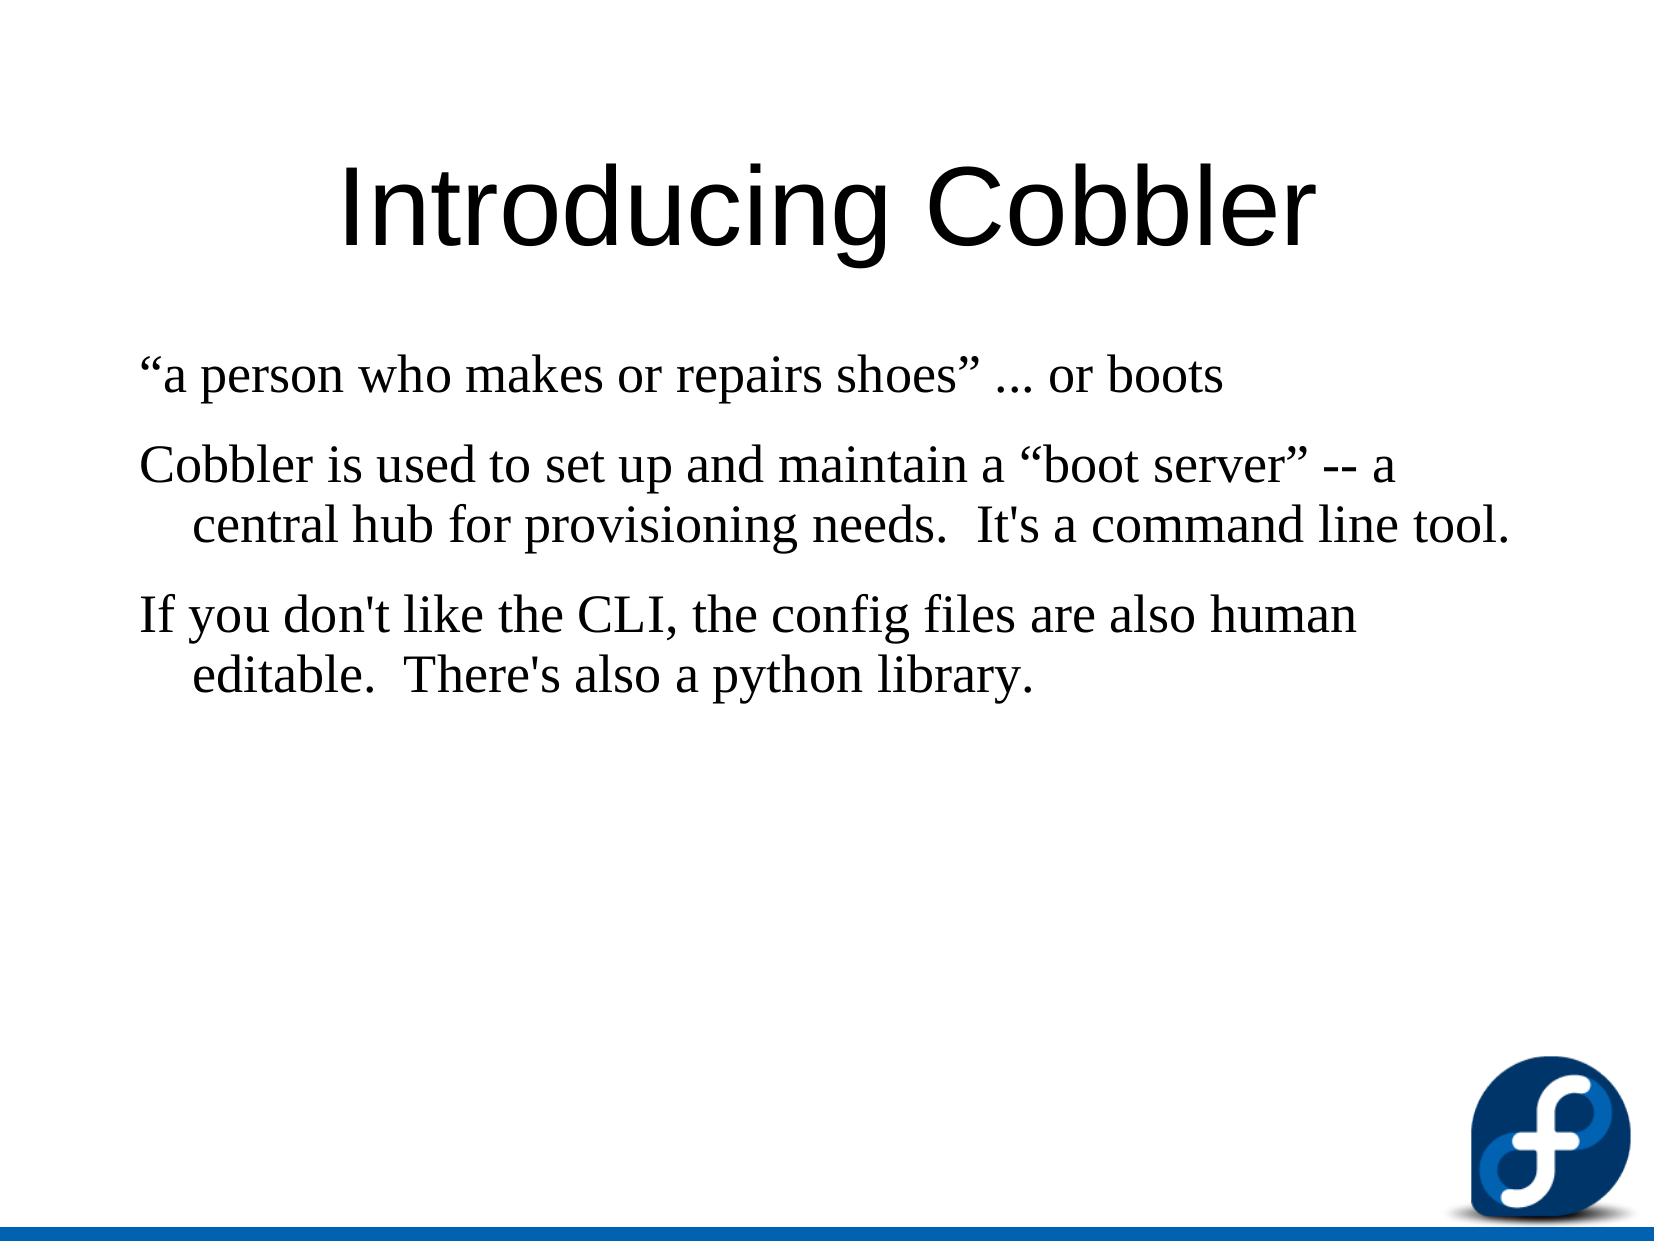

# Introducing Cobbler
“a person who makes or repairs shoes” ... or boots
Cobbler is used to set up and maintain a “boot server” -- a central hub for provisioning needs. It's a command line tool.
If you don't like the CLI, the config files are also human editable. There's also a python library.